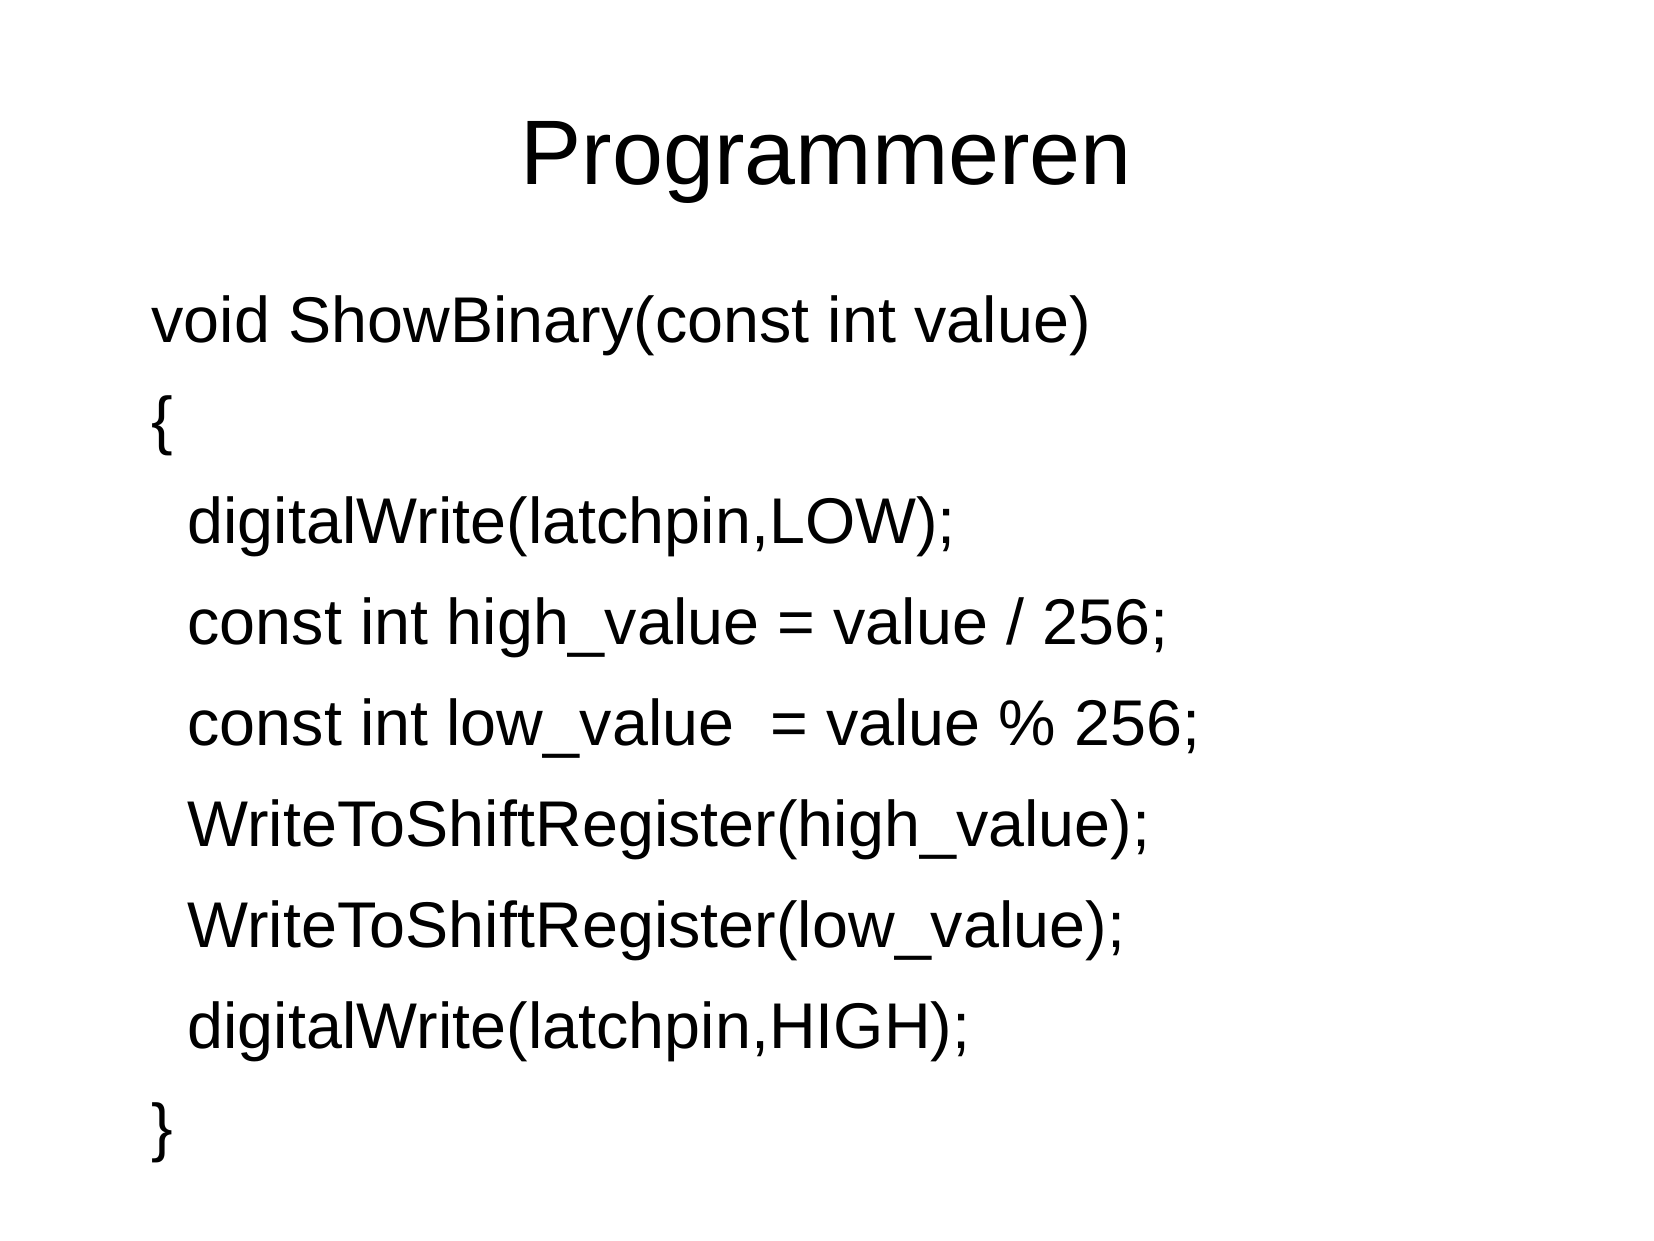

# Programmeren
void ShowBinary(const int value)
{
 digitalWrite(latchpin,LOW);
 const int high_value = value / 256;
 const int low_value = value % 256;
 WriteToShiftRegister(high_value);
 WriteToShiftRegister(low_value);
 digitalWrite(latchpin,HIGH);
}